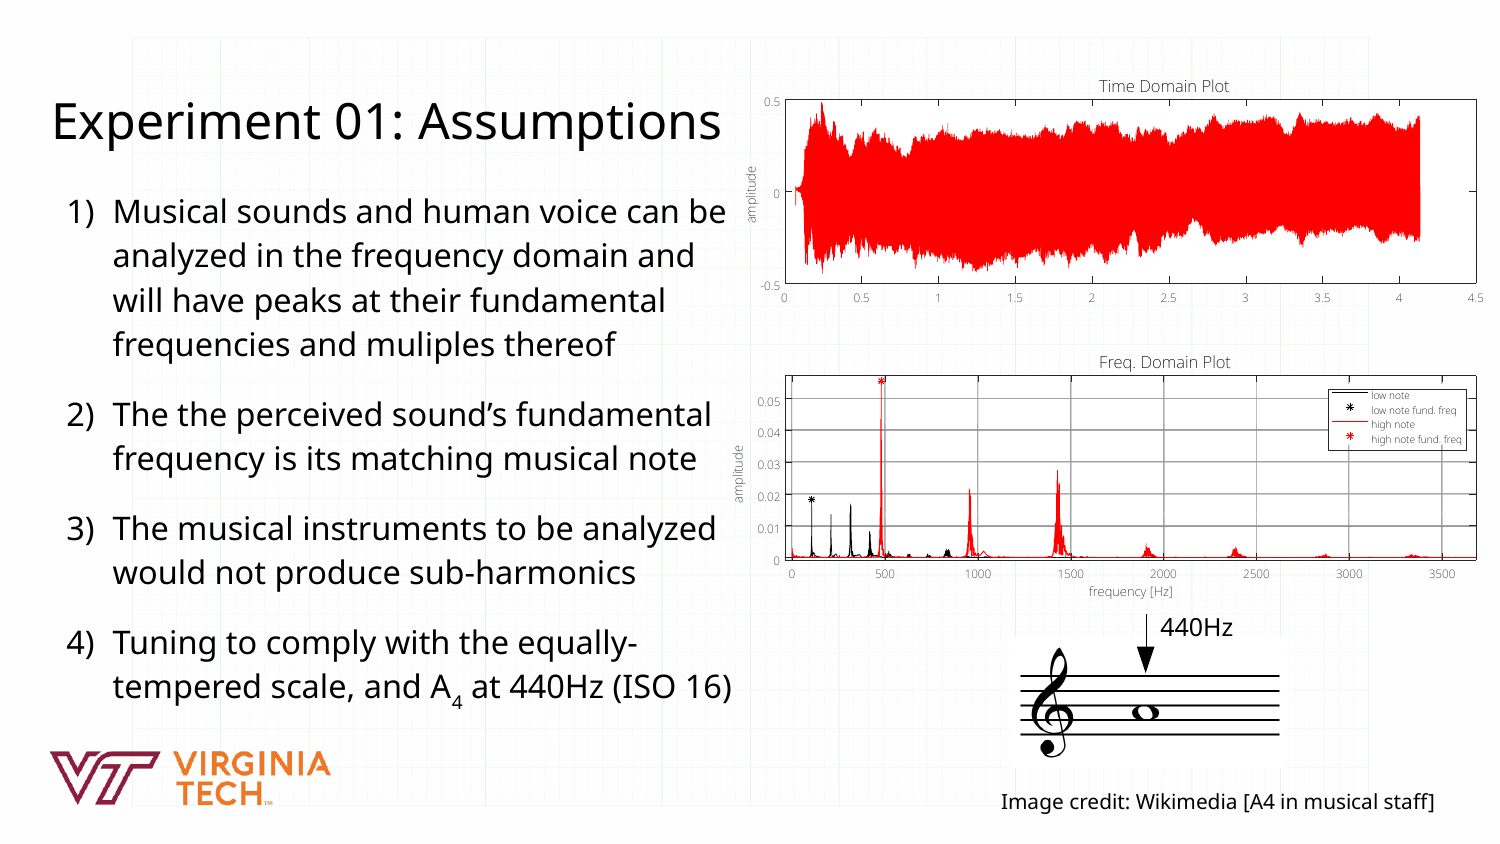

# Experiment 01: Assumptions
Musical sounds and human voice can be analyzed in the frequency domain and will have peaks at their fundamental frequencies and muliples thereof
The the perceived sound’s fundamental frequency is its matching musical note
The musical instruments to be analyzed would not produce sub-harmonics
Tuning to comply with the equally-tempered scale, and A4 at 440Hz (ISO 16)
440Hz
Image credit: Wikimedia [A4 in musical staff]